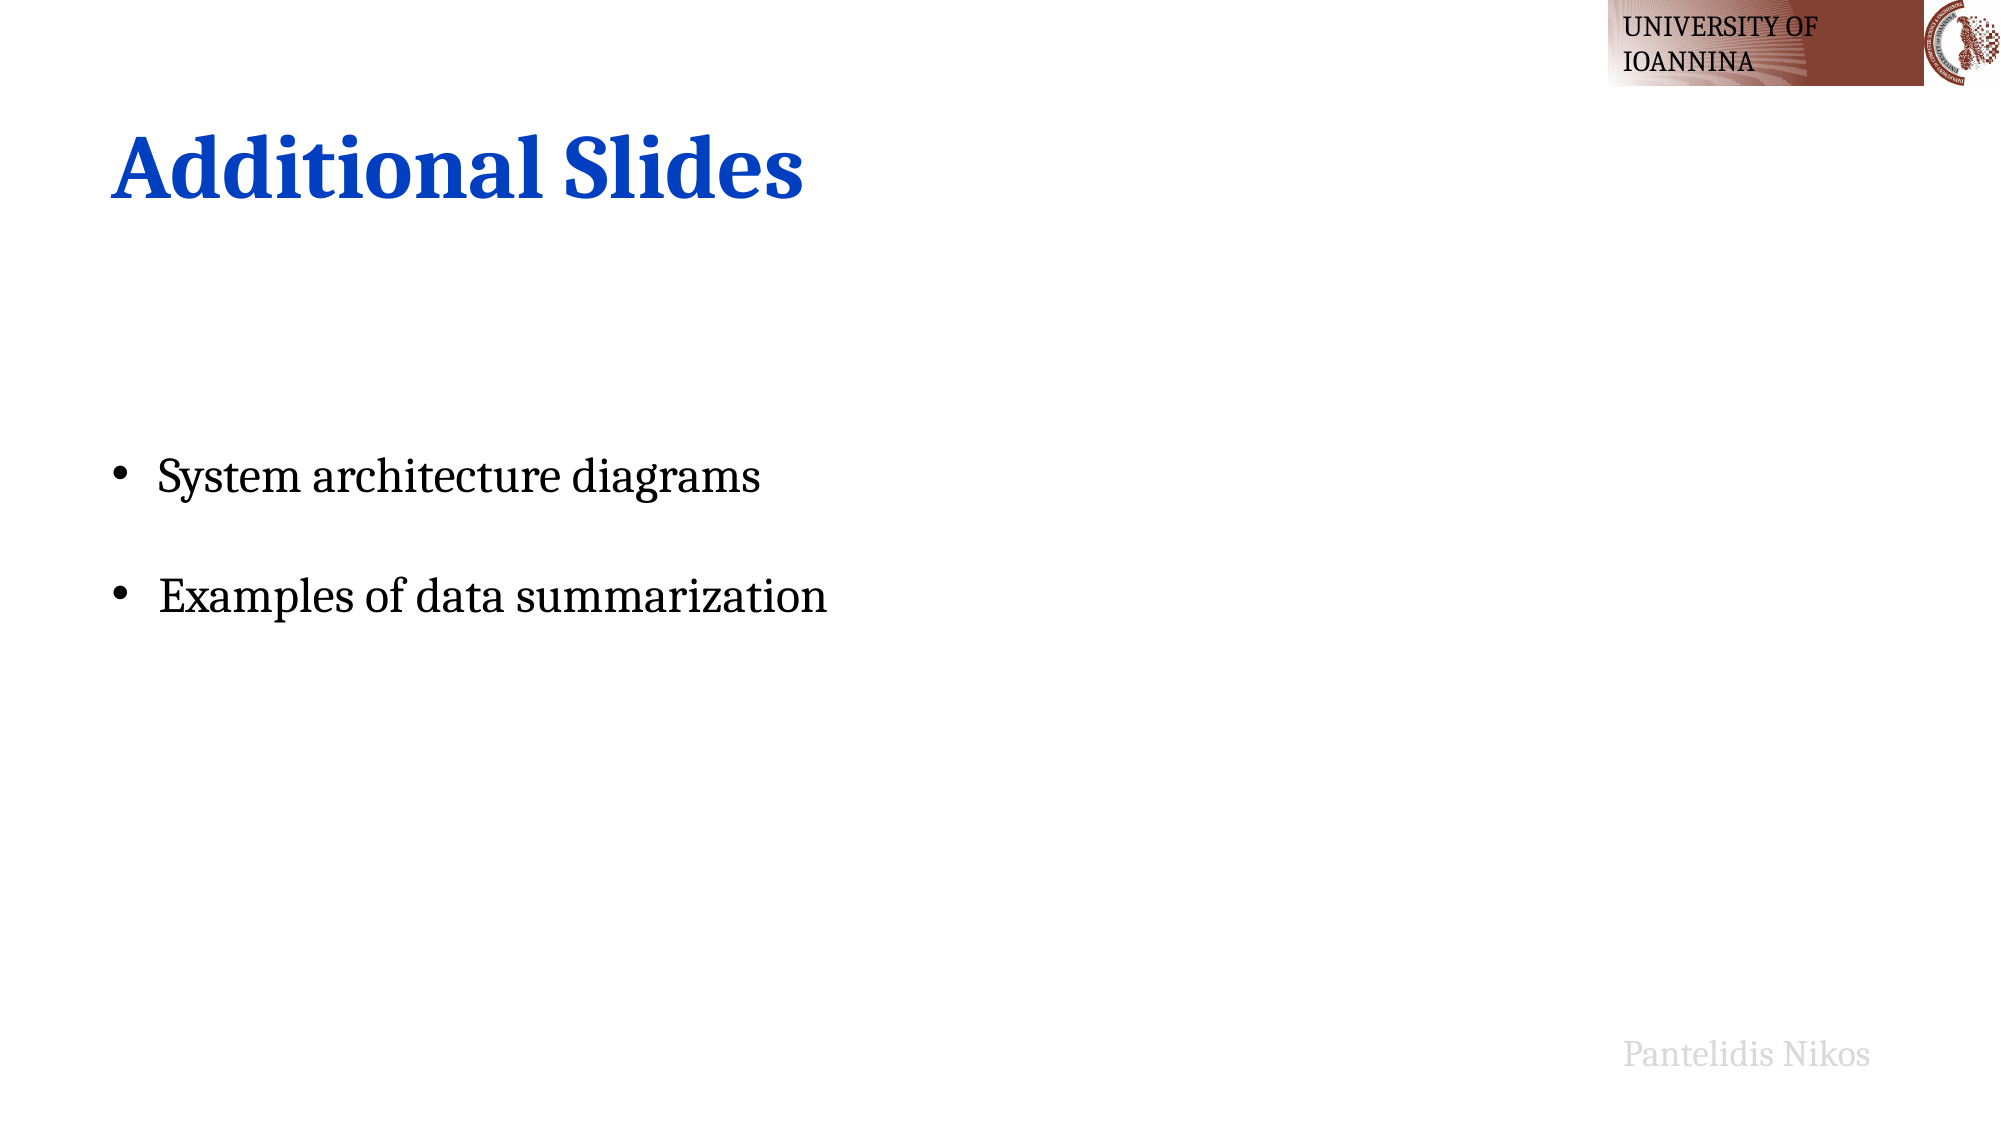

Additional Slides
System architecture diagrams
Examples of data summarization